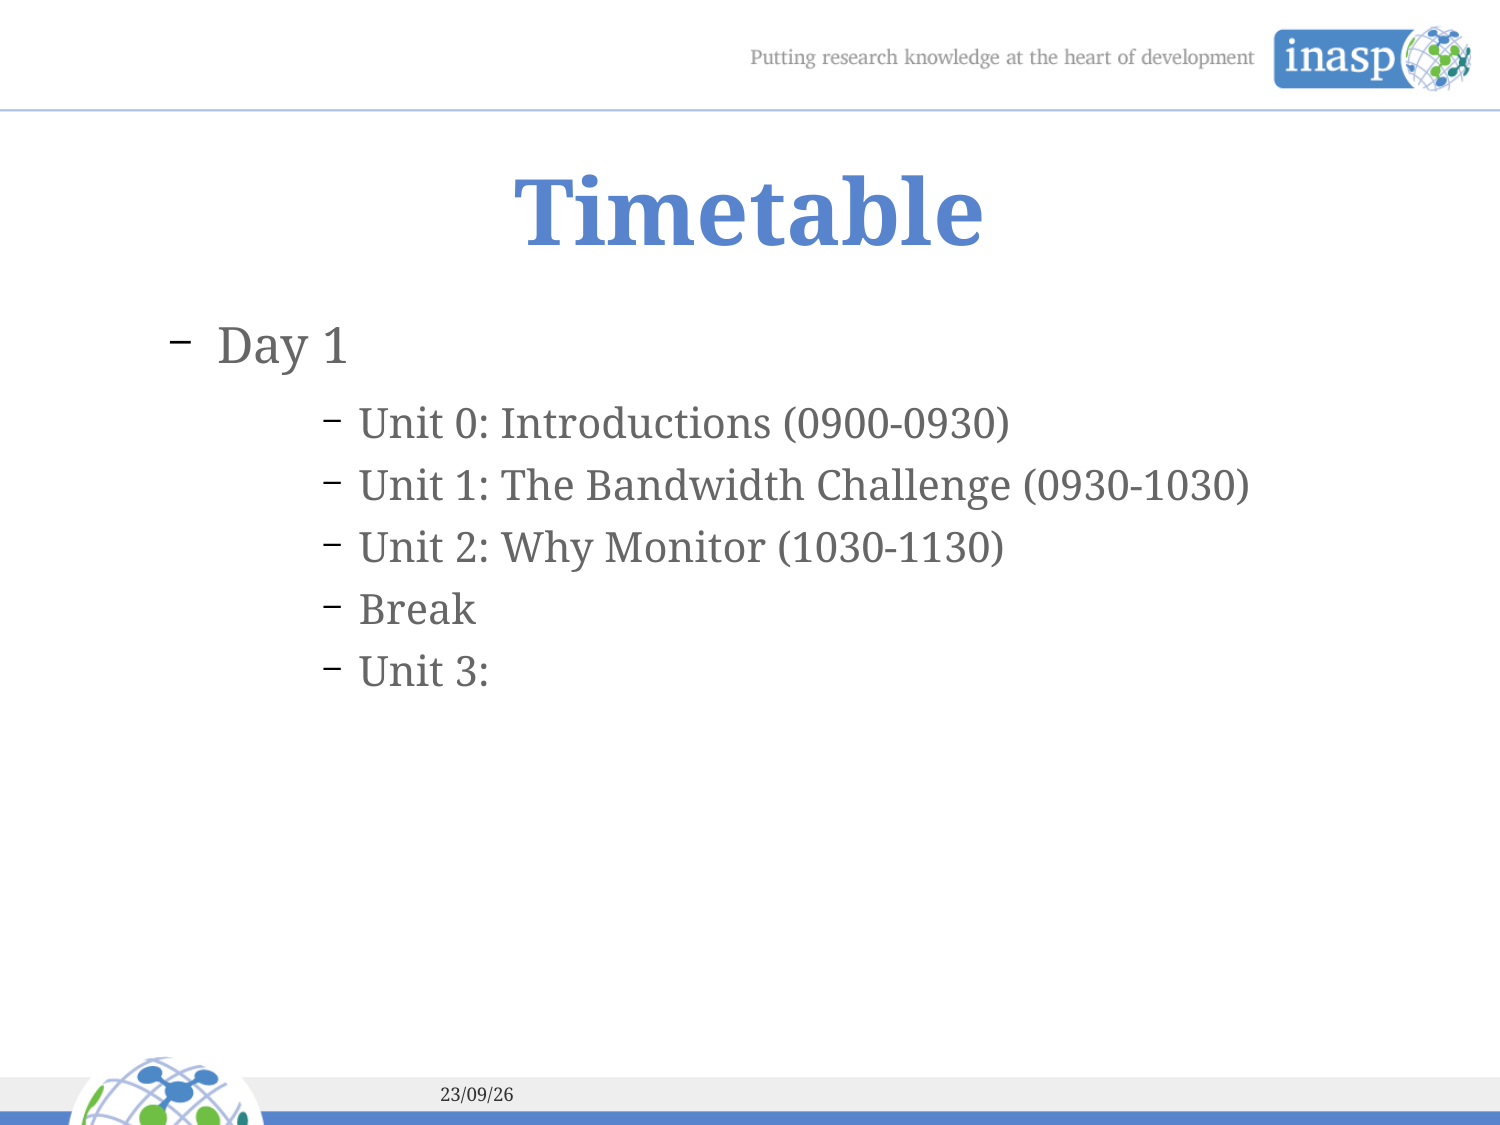

# Timetable
Day 1
Unit 0: Introductions (0900-0930)
Unit 1: The Bandwidth Challenge (0930-1030)
Unit 2: Why Monitor (1030-1130)
Break
Unit 3: